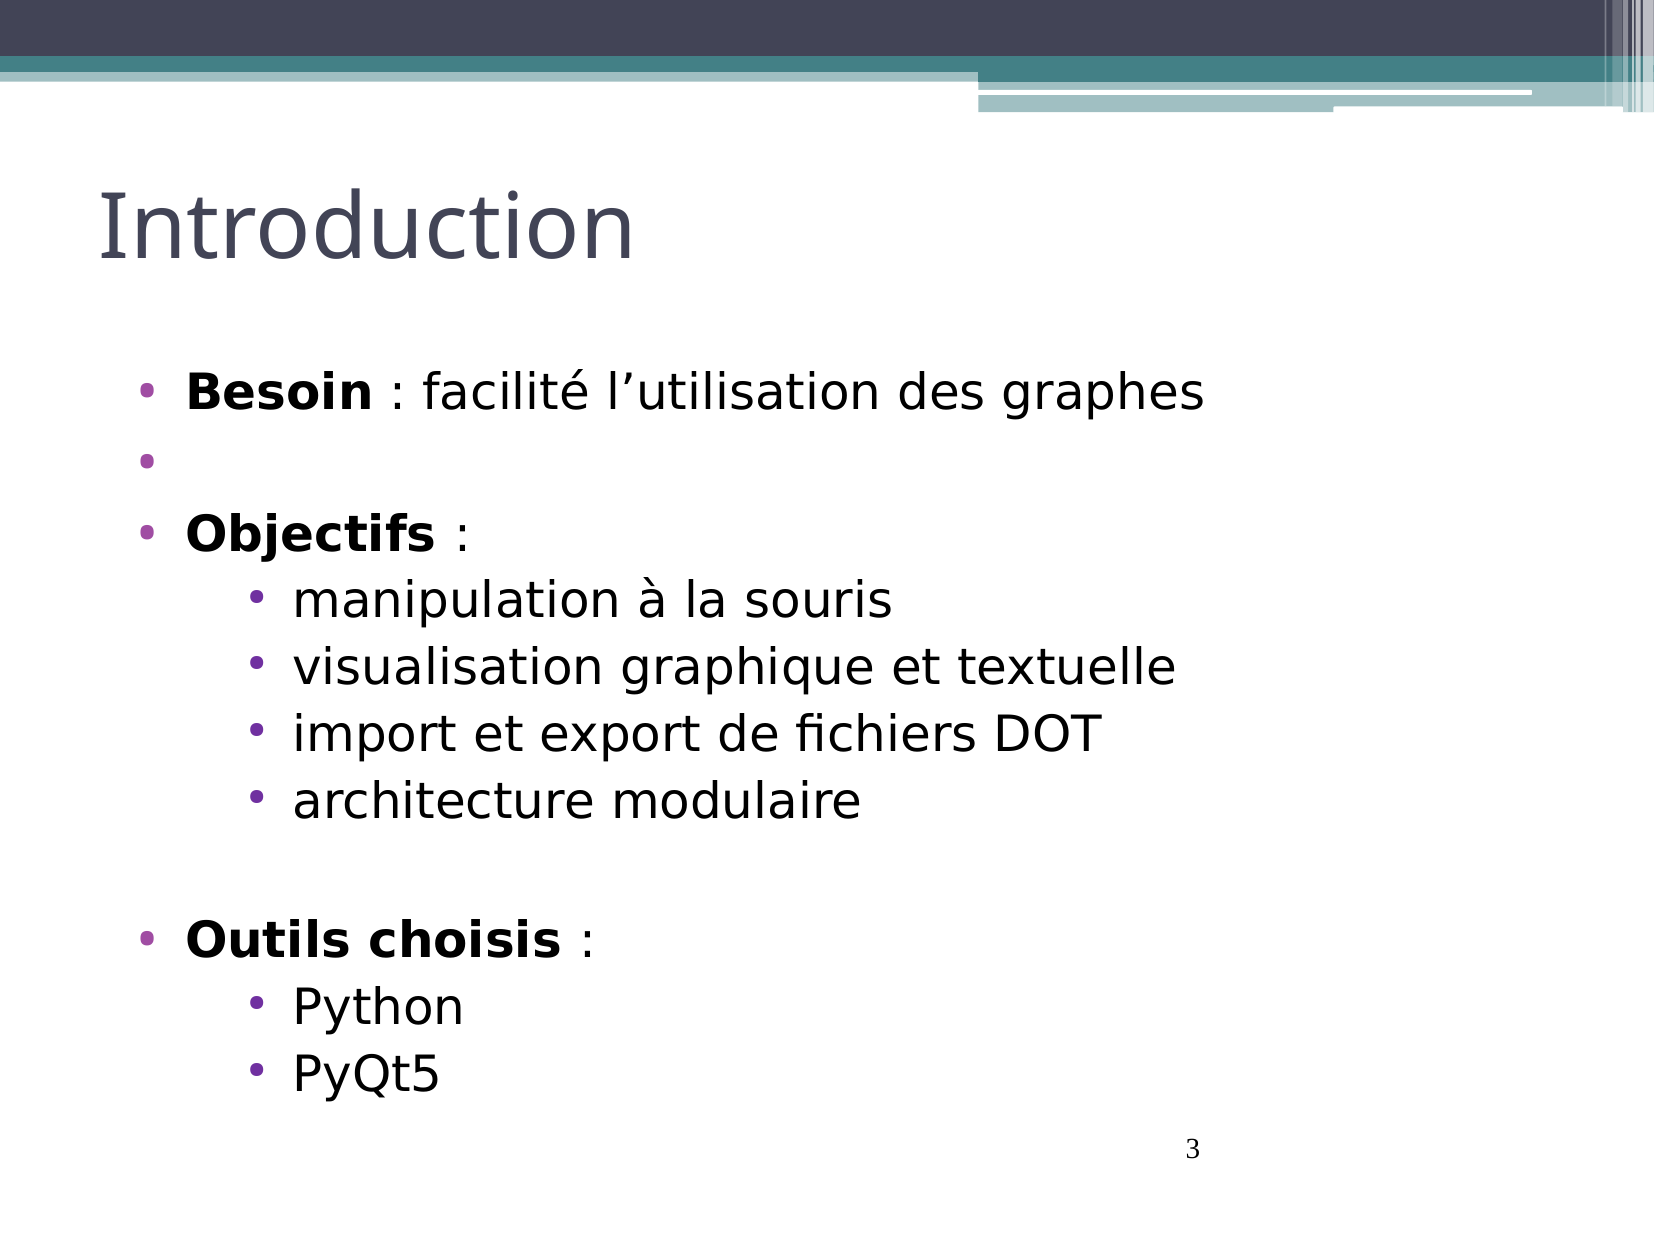

# Introduction
Besoin : facilité l’utilisation des graphes
Objectifs :
manipulation à la souris
visualisation graphique et textuelle
import et export de fichiers DOT
architecture modulaire
Outils choisis :
Python
PyQt5